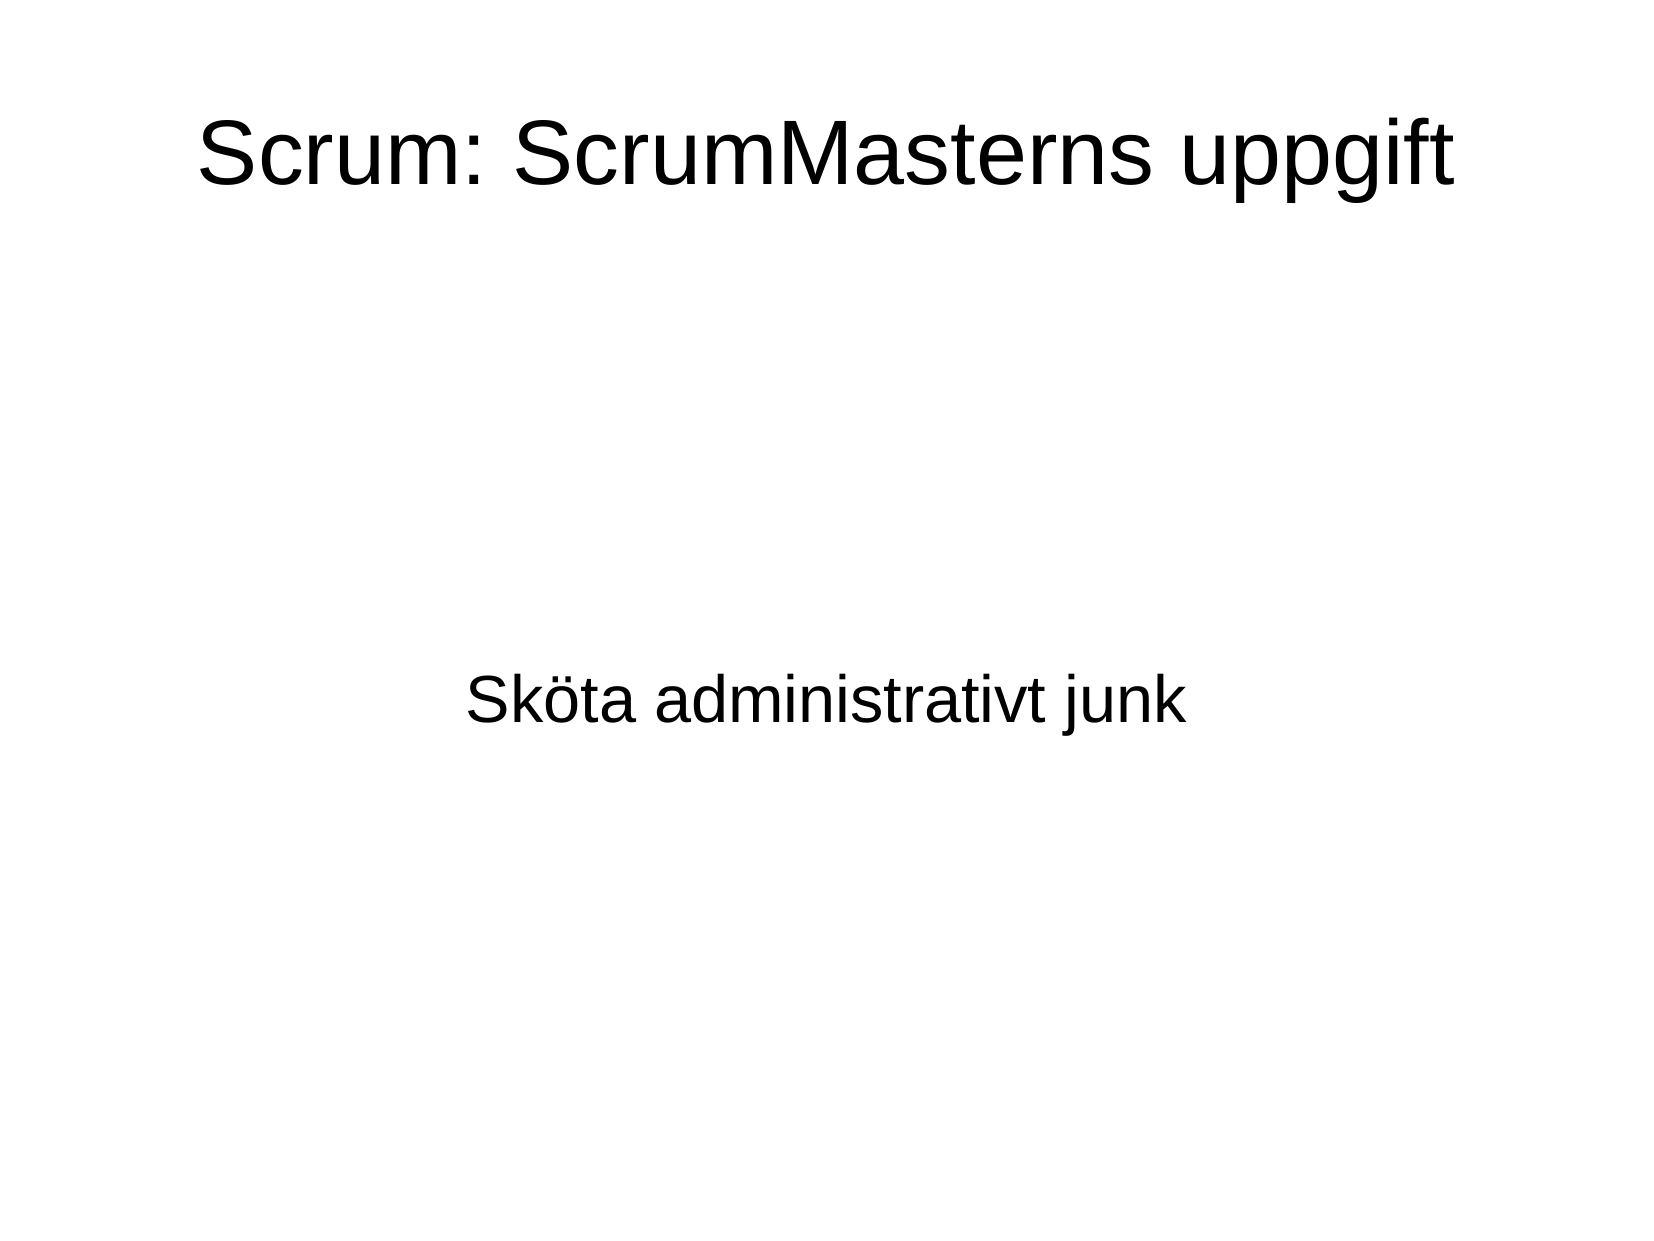

# Scrum: ScrumMasterns uppgift
Sköta administrativt junk